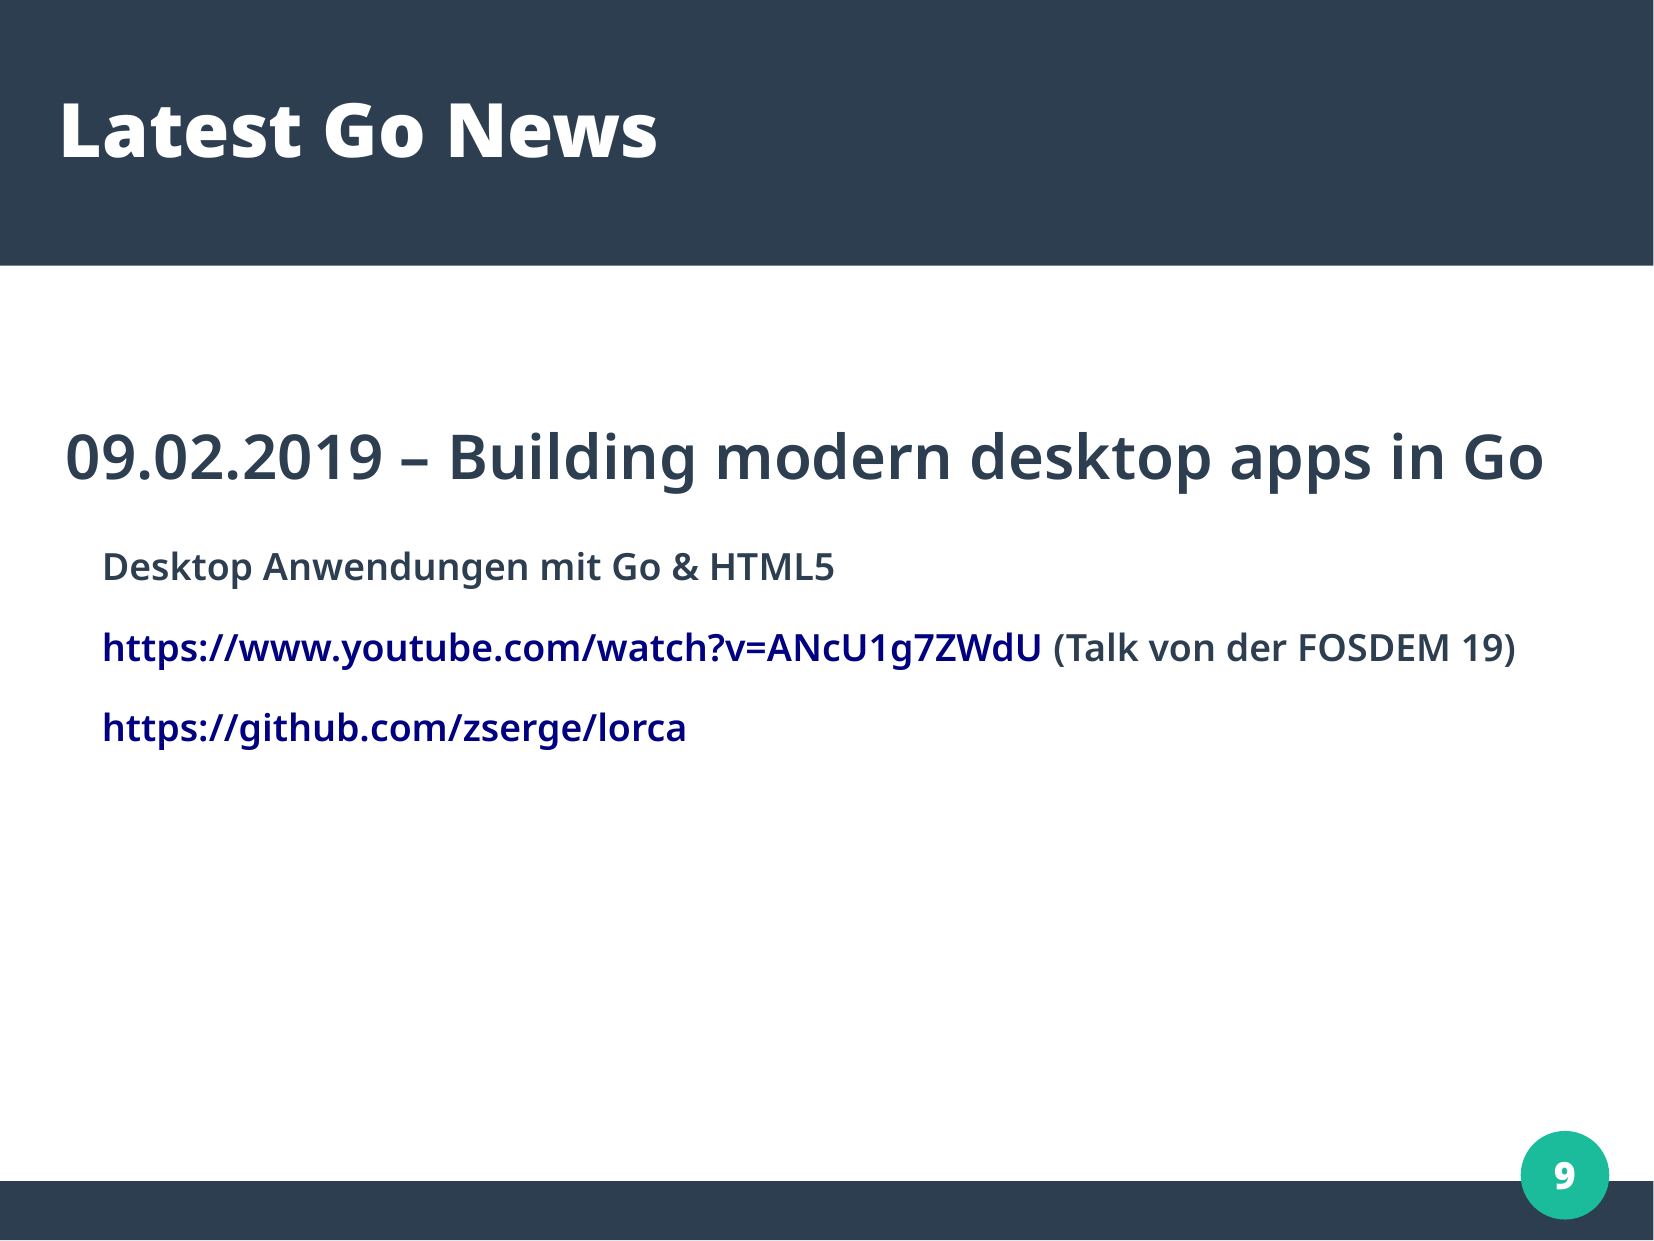

# Latest Go News
09.02.2019 – Building modern desktop apps in Go
Desktop Anwendungen mit Go & HTML5
https://www.youtube.com/watch?v=ANcU1g7ZWdU (Talk von der FOSDEM 19)
https://github.com/zserge/lorca
9